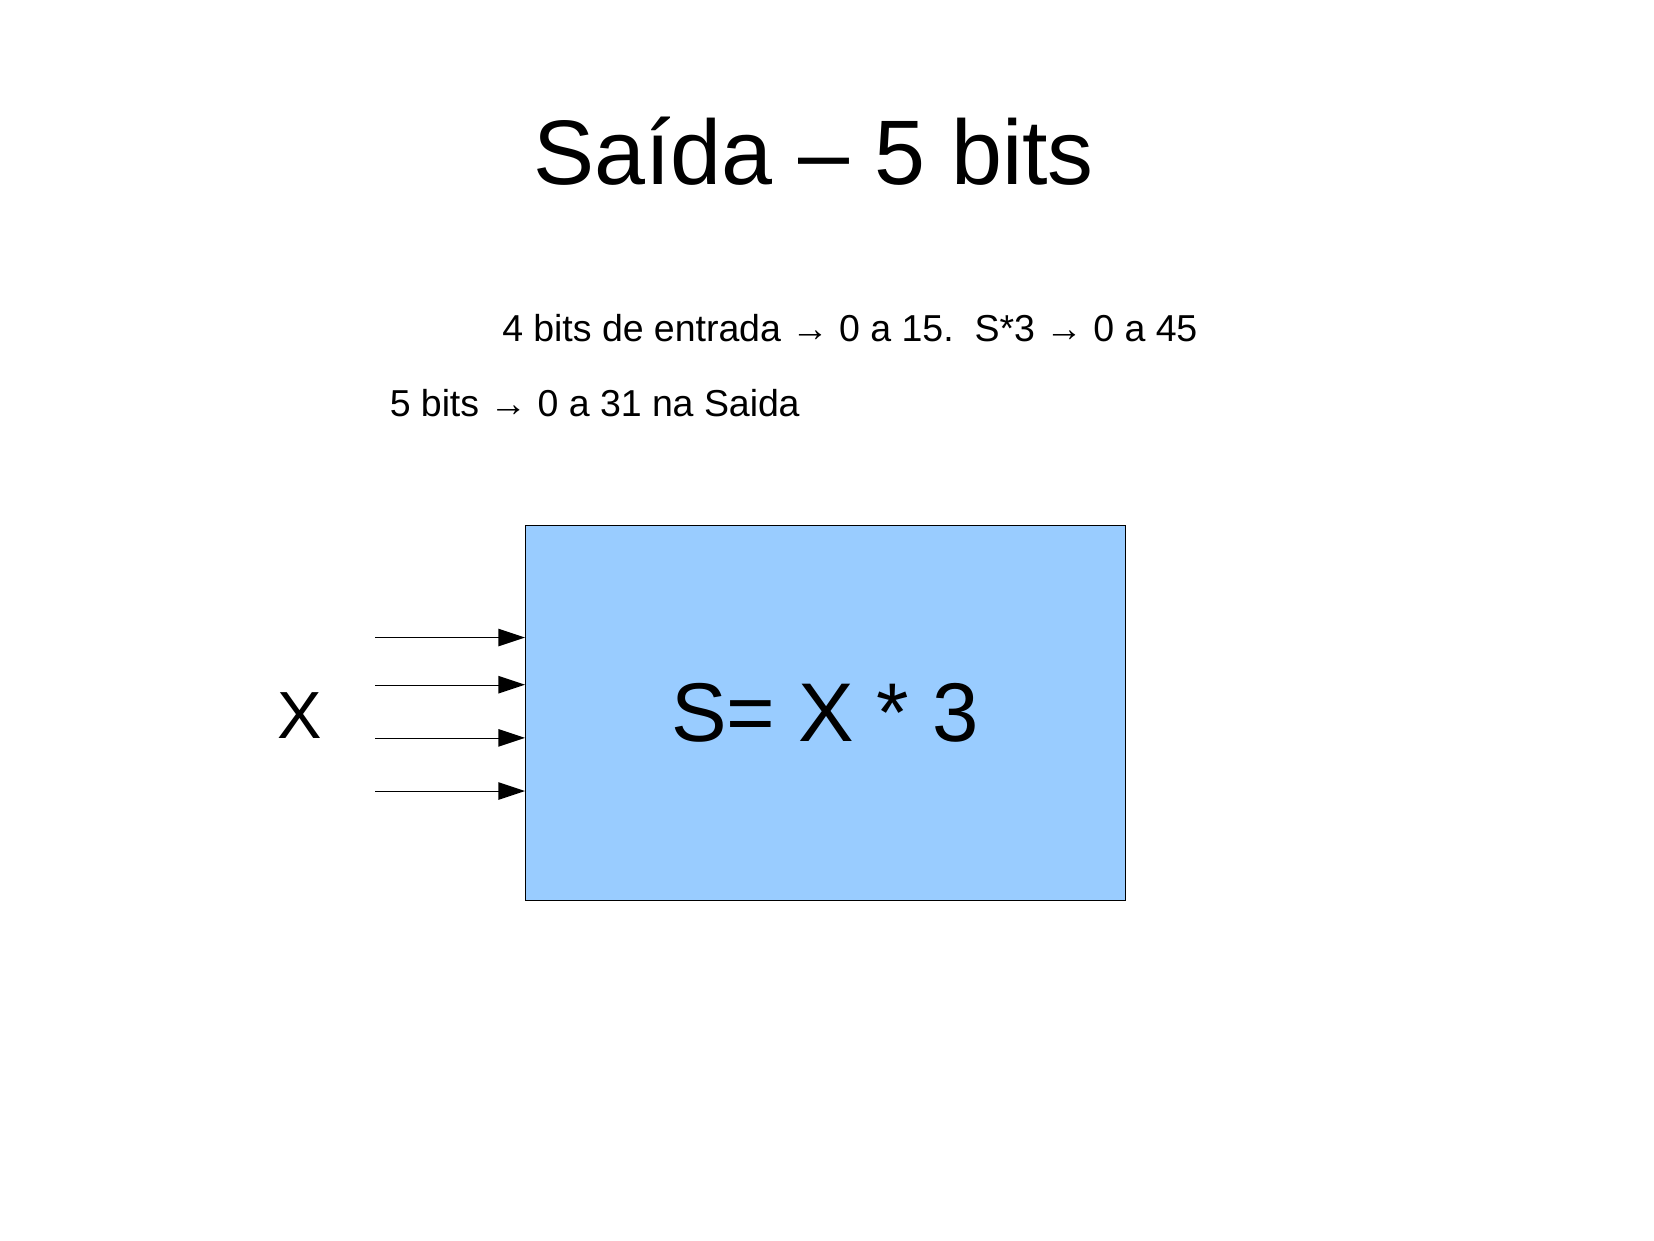

# Saída – 5 bits
4 bits de entrada → 0 a 15. S*3 → 0 a 45
5 bits → 0 a 31 na Saida
S= X * 3
X